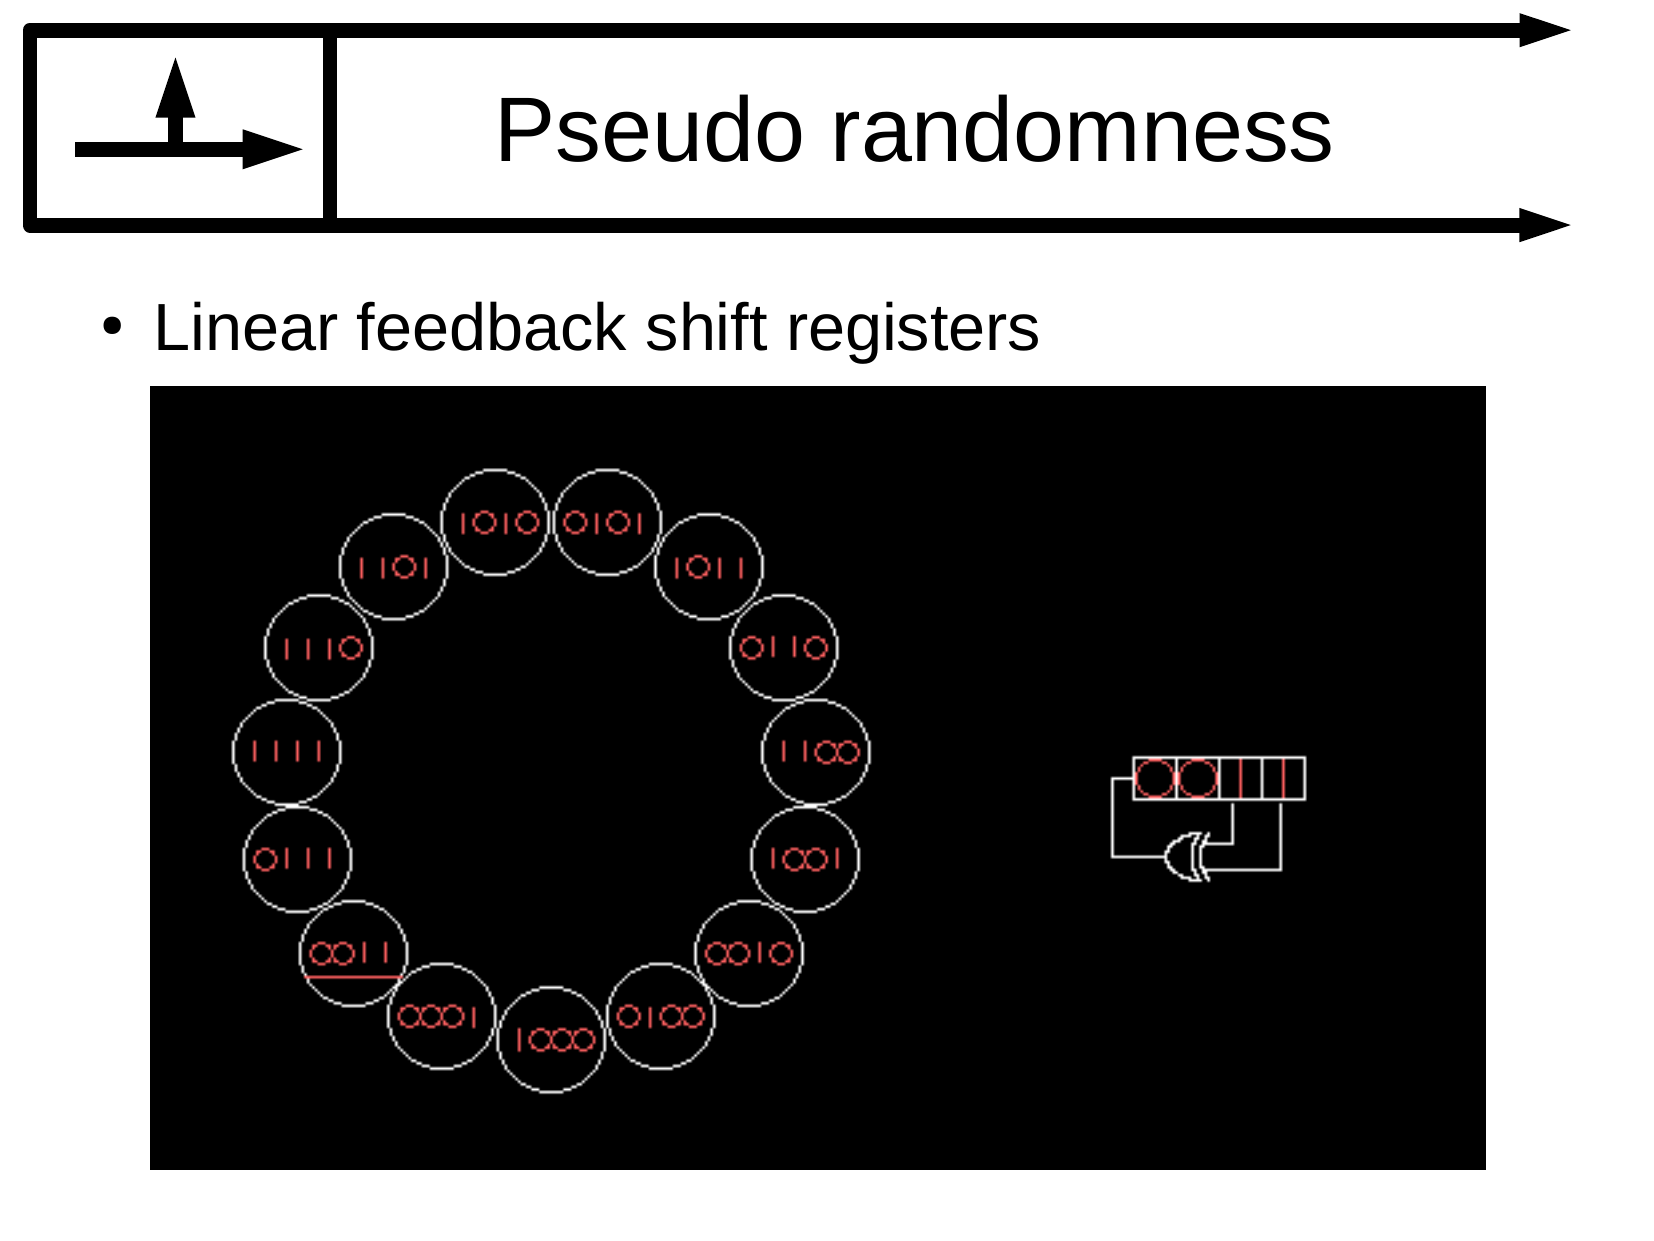

# Pseudo randomness
Linear feedback shift registers